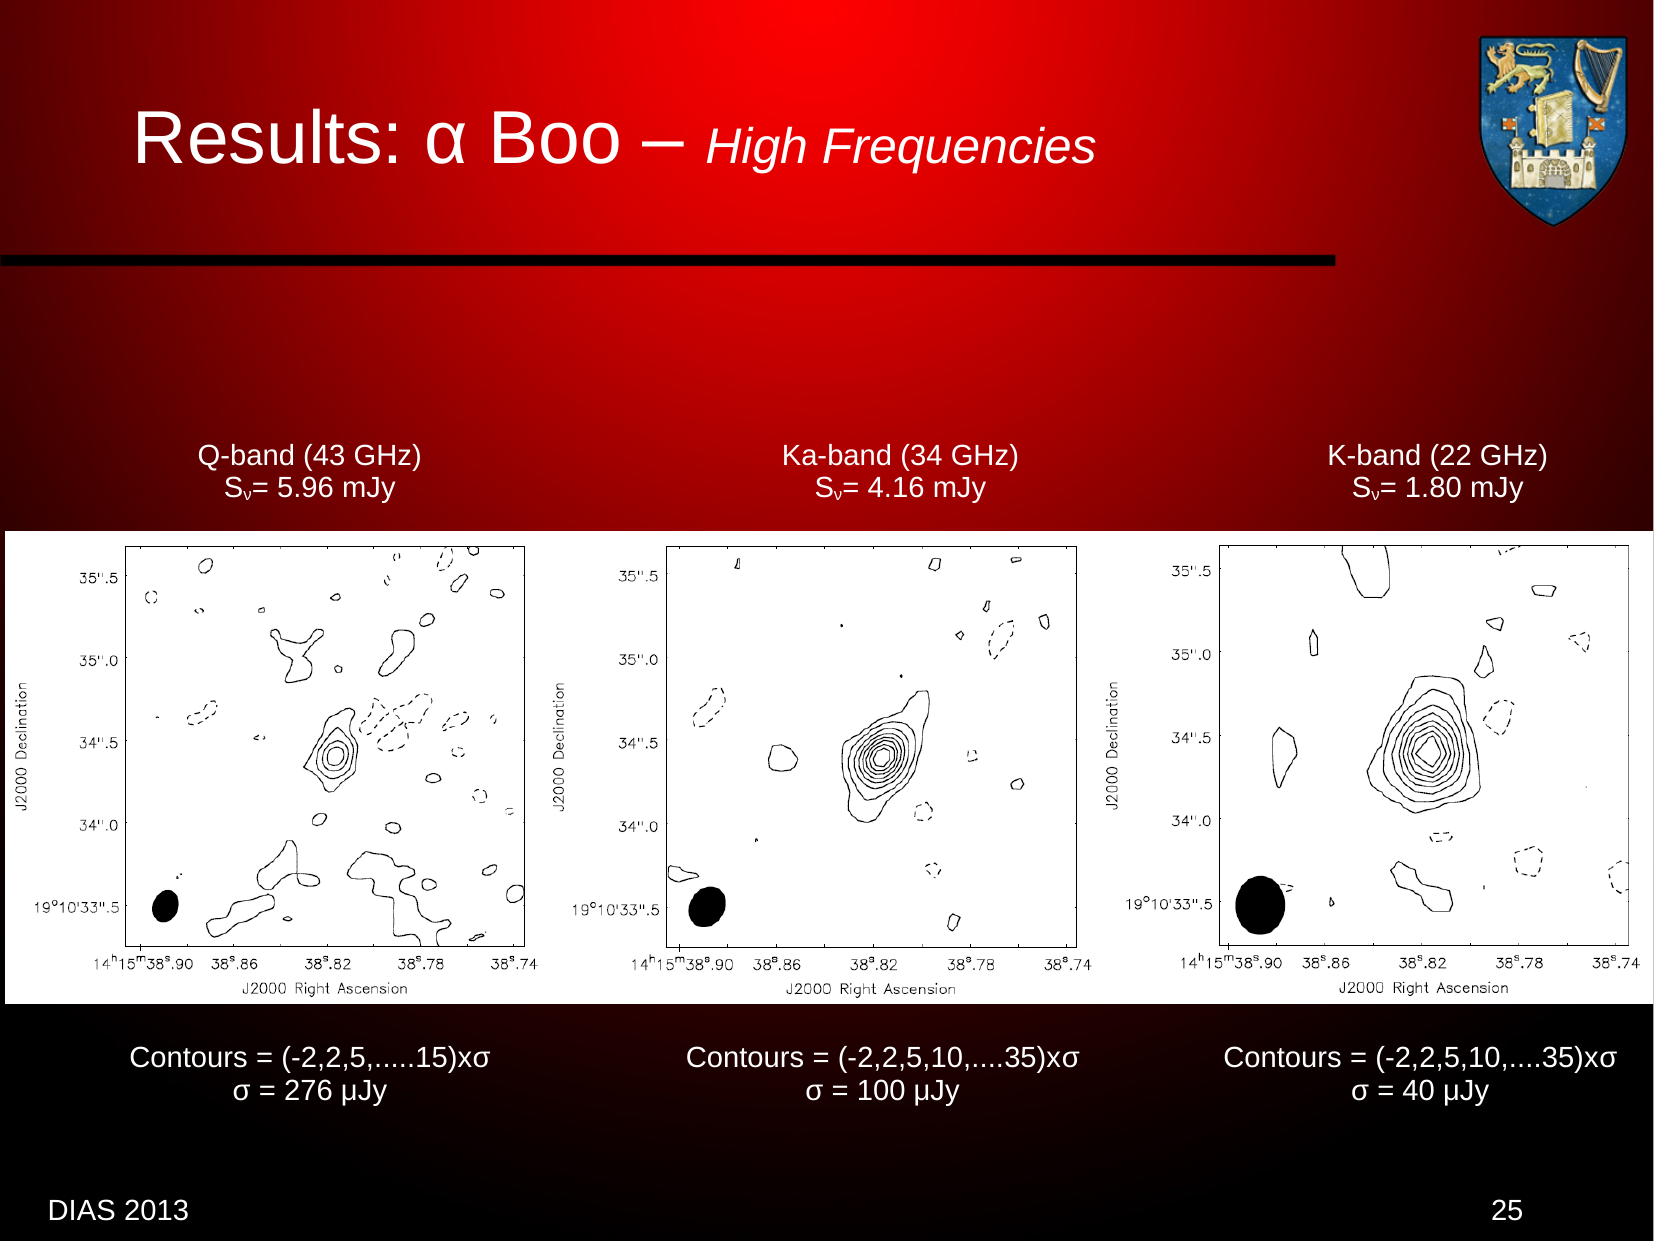

Results: α Boo – High Frequencies
Q-band (43 GHz)
Sν= 5.96 mJy
Ka-band (34 GHz)
Sν= 4.16 mJy
K-band (22 GHz)
Sν= 1.80 mJy
Contours = (-2,2,5,.....15)xσ
σ = 276 μJy
Contours = (-2,2,5,10,....35)xσ
σ = 100 μJy
Contours = (-2,2,5,10,....35)xσ
σ = 40 μJy
October 3-5 2012
Radio
 DIAS 2013					 	 		 										25